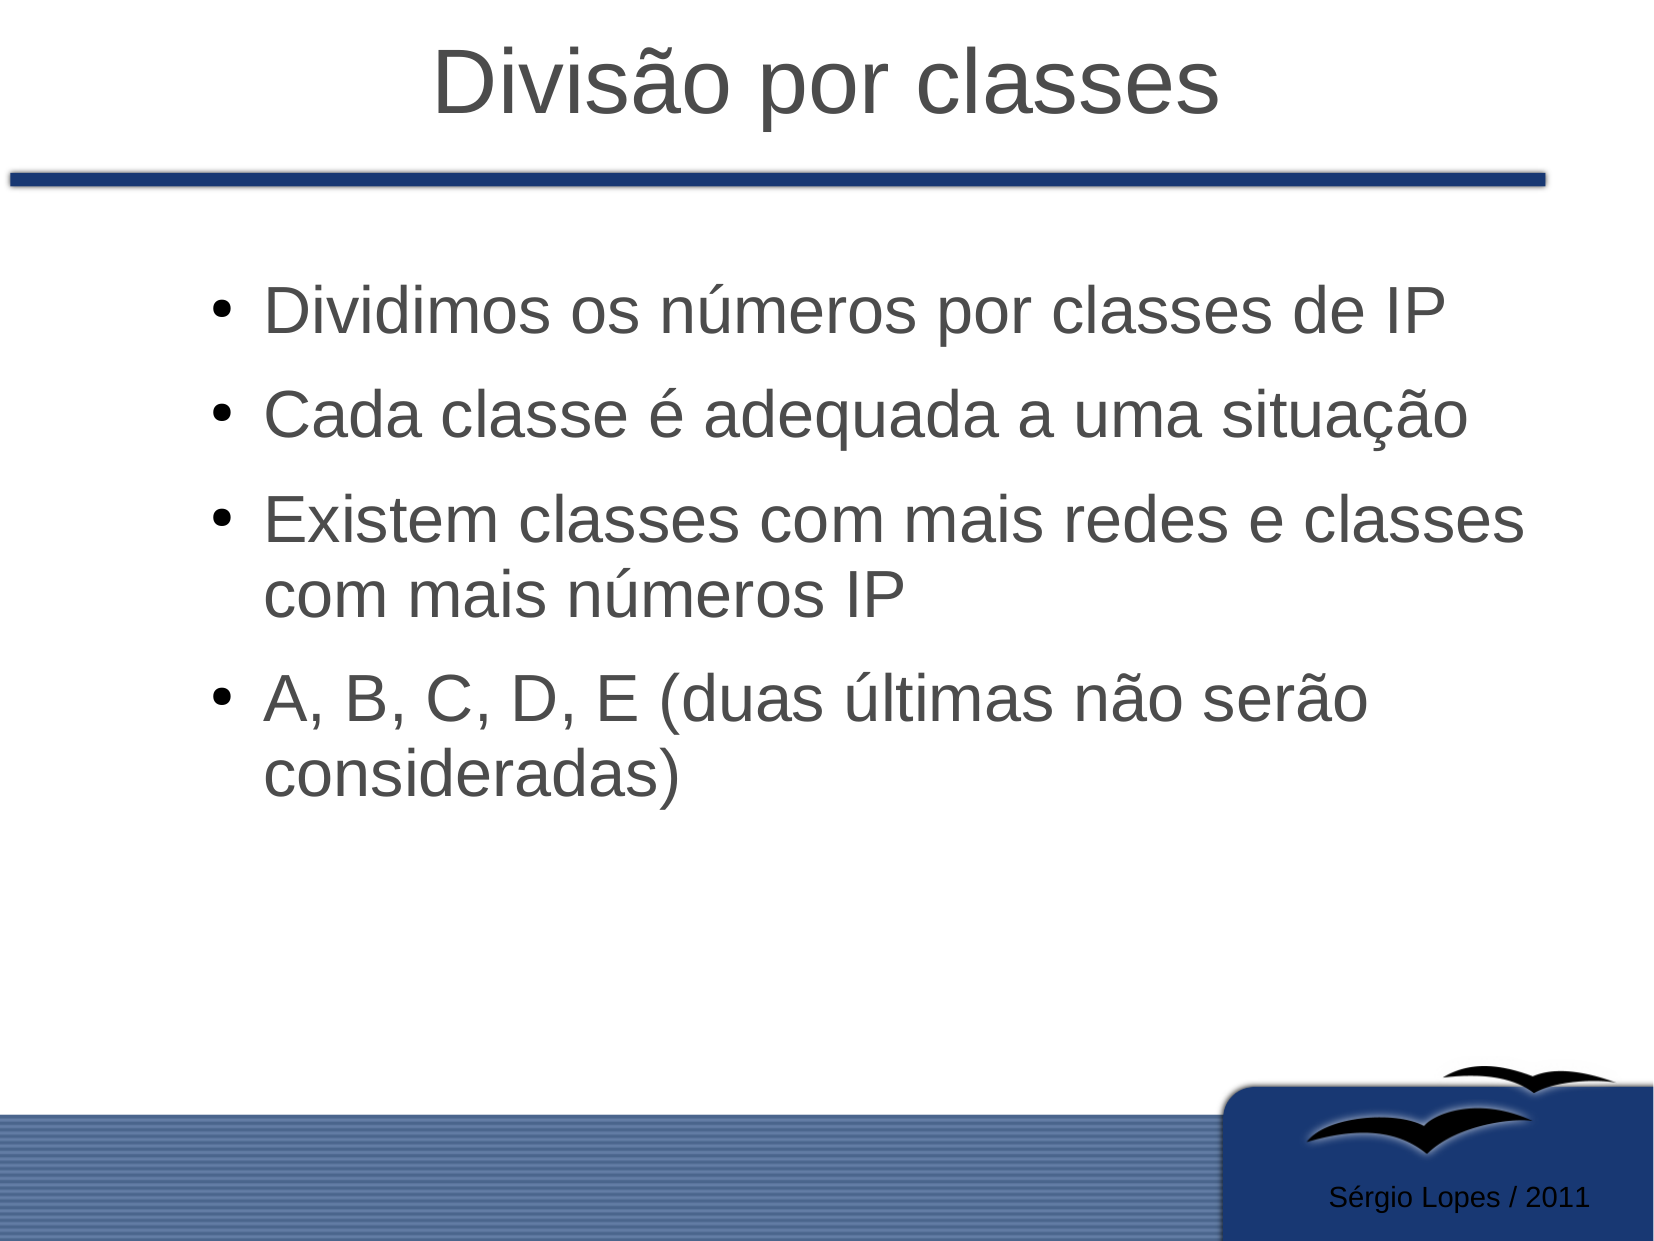

# Divisão por classes
Dividimos os números por classes de IP
Cada classe é adequada a uma situação
Existem classes com mais redes e classes com mais números IP
A, B, C, D, E (duas últimas não serão consideradas)
Sérgio Lopes / 2011